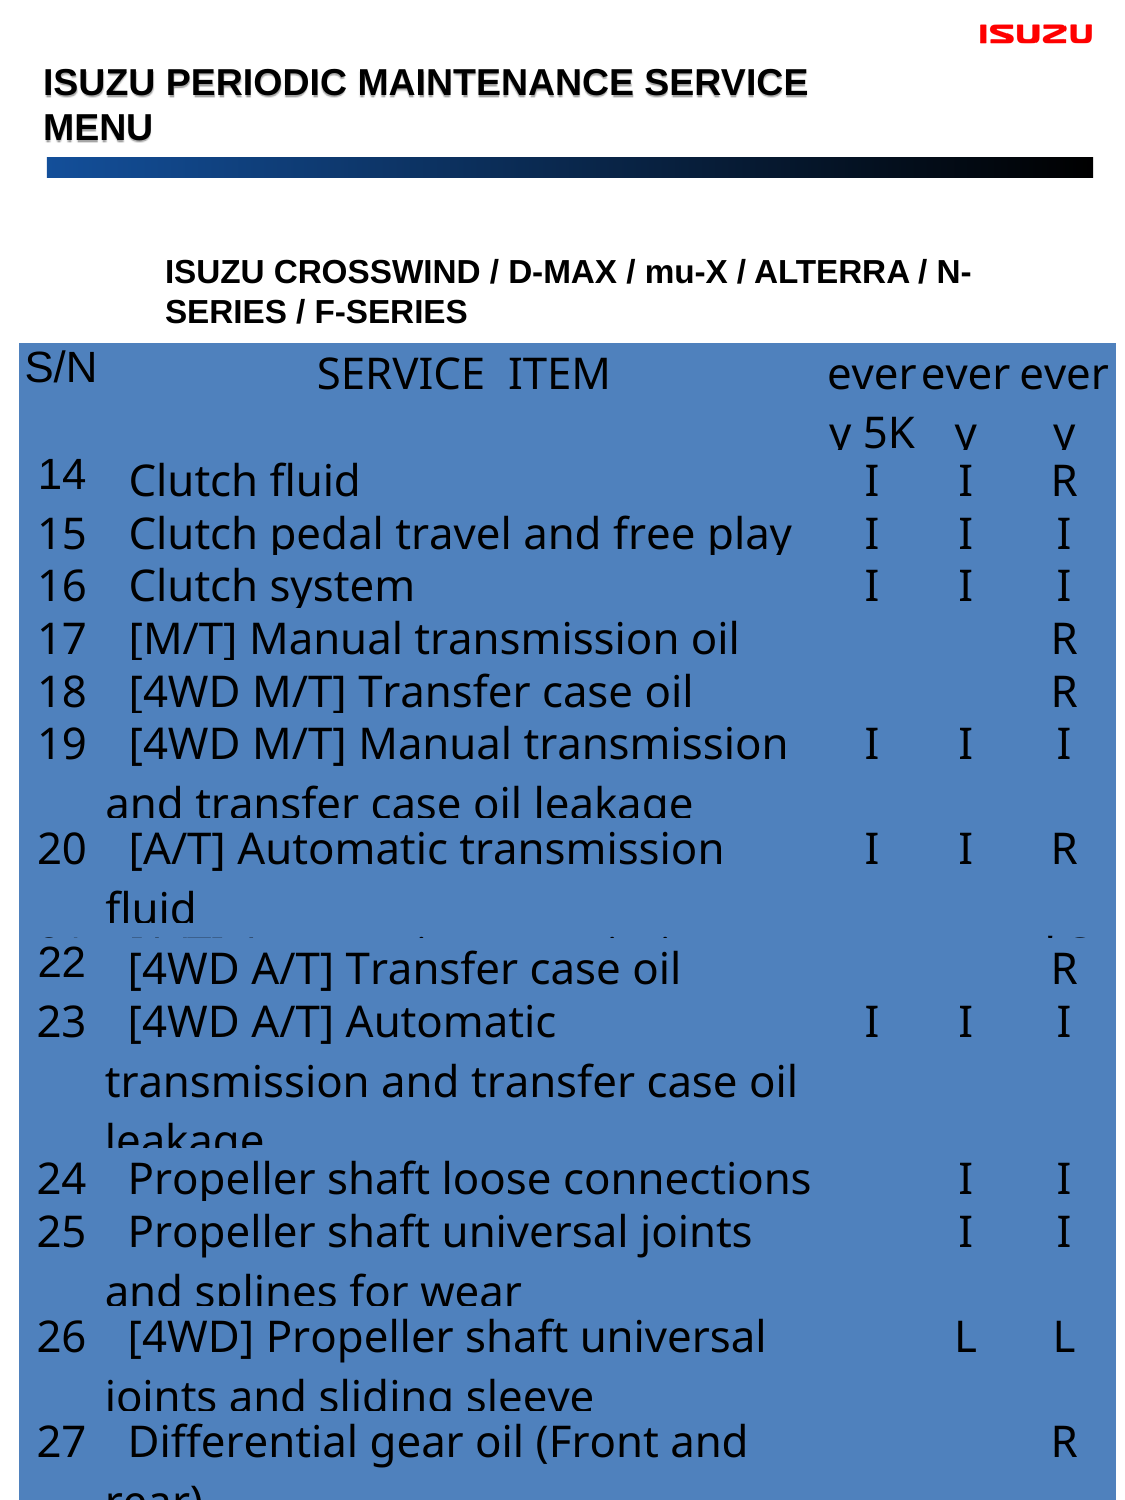

ISUZU PERIODIC MAINTENANCE SERVICE MENU
ISUZU CROSSWIND / D-MAX / mu-X / ALTERRA / N-SERIES / F-SERIES
| S/N | SERVICE ITEM | every 5K | every 10K | every 20K |
| --- | --- | --- | --- | --- |
| 14 | Clutch fluid | I | I | R |
| --- | --- | --- | --- | --- |
| 15 | Clutch pedal travel and free play | I | I | I |
| 16 | Clutch system | I | I | I |
| 17 | [M/T] Manual transmission oil | | | R |
| 18 | [4WD M/T] Transfer case oil | | | R |
| 19 | [4WD M/T] Manual transmission and transfer case oil leakage | I | I | I |
| 20 | [A/T] Automatic transmission fluid | I | I | R |
| 21 | [A/T] Automatic transmission fluid filter (\*every 60K) for (D-Max RT 50 and mu-X) | | | \*C |
| 22 | [4WD A/T] Transfer case oil | | | R |
| --- | --- | --- | --- | --- |
| 23 | [4WD A/T] Automatic transmission and transfer case oil leakage | I | I | I |
| 24 | Propeller shaft loose connections | | I | I |
| 25 | Propeller shaft universal joints and splines for wear | | I | I |
| 26 | [4WD] Propeller shaft universal joints and sliding sleeve | | L | L |
| 27 | Differential gear oil (Front and rear) | | | R |
| 28 | Front and rear axle oil leakage | I | I | I |
| 29 | [4WD] Shift on the fly system operation | | I | I |
| 30 | [4WD] Front axle shaft rubber boot for damage | I | I | I |